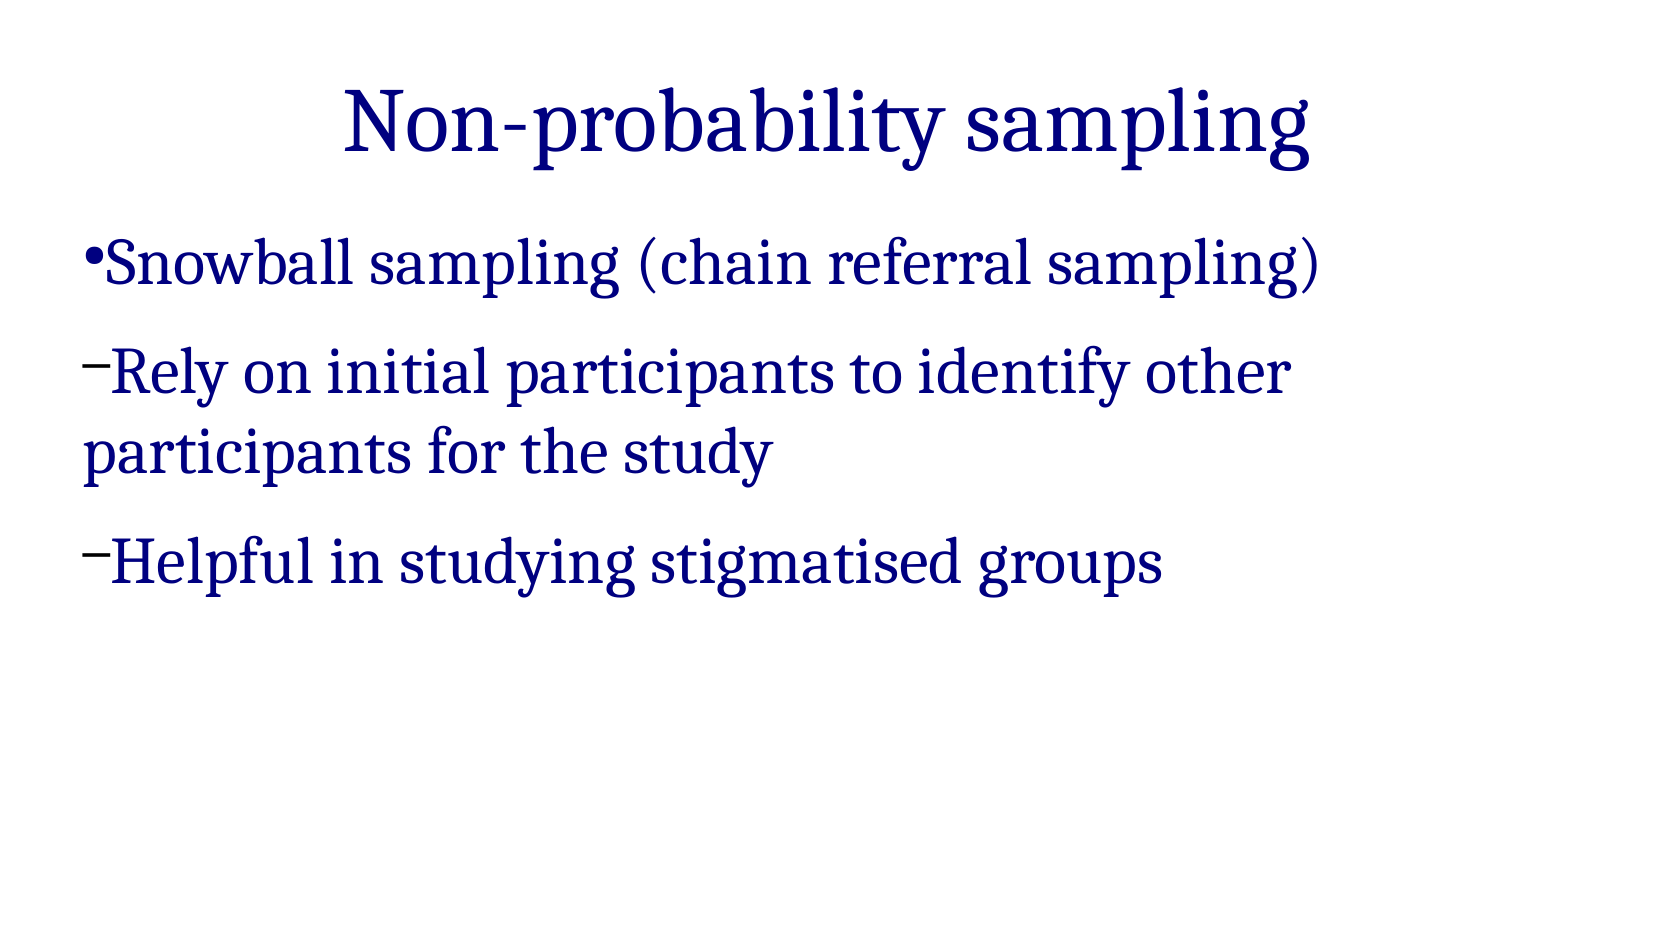

# Non-probability sampling
Snowball sampling (chain referral sampling)
Rely on initial participants to identify other participants for the study
Helpful in studying stigmatised groups